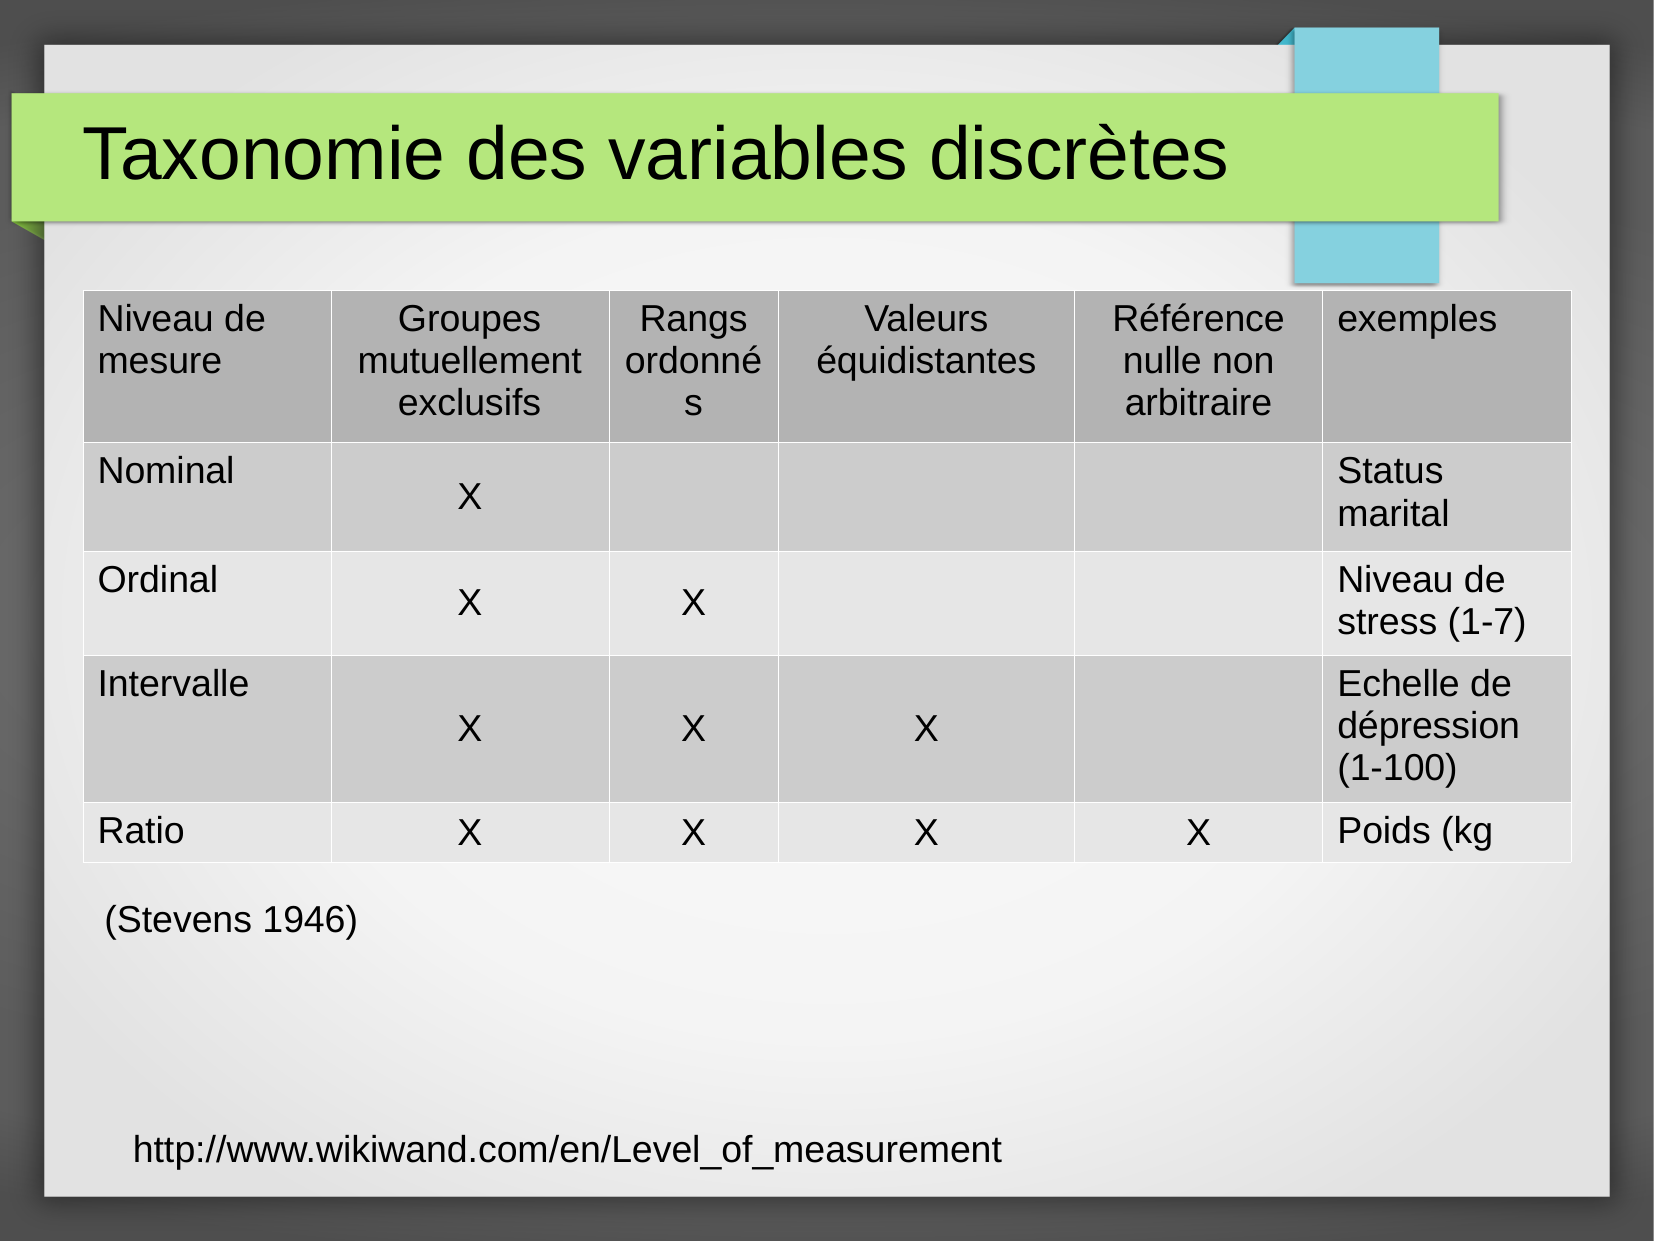

# Taxonomie des variables discrètes
| Niveau de mesure | Groupes mutuellement exclusifs | Rangs ordonnés | Valeurs équidistantes | Référence nulle non arbitraire | exemples |
| --- | --- | --- | --- | --- | --- |
| Nominal | X | | | | Status marital |
| Ordinal | X | X | | | Niveau de stress (1-7) |
| Intervalle | X | X | X | | Echelle de dépression (1-100) |
| Ratio | X | X | X | X | Poids (kg |
(Stevens 1946)
http://www.wikiwand.com/en/Level_of_measurement